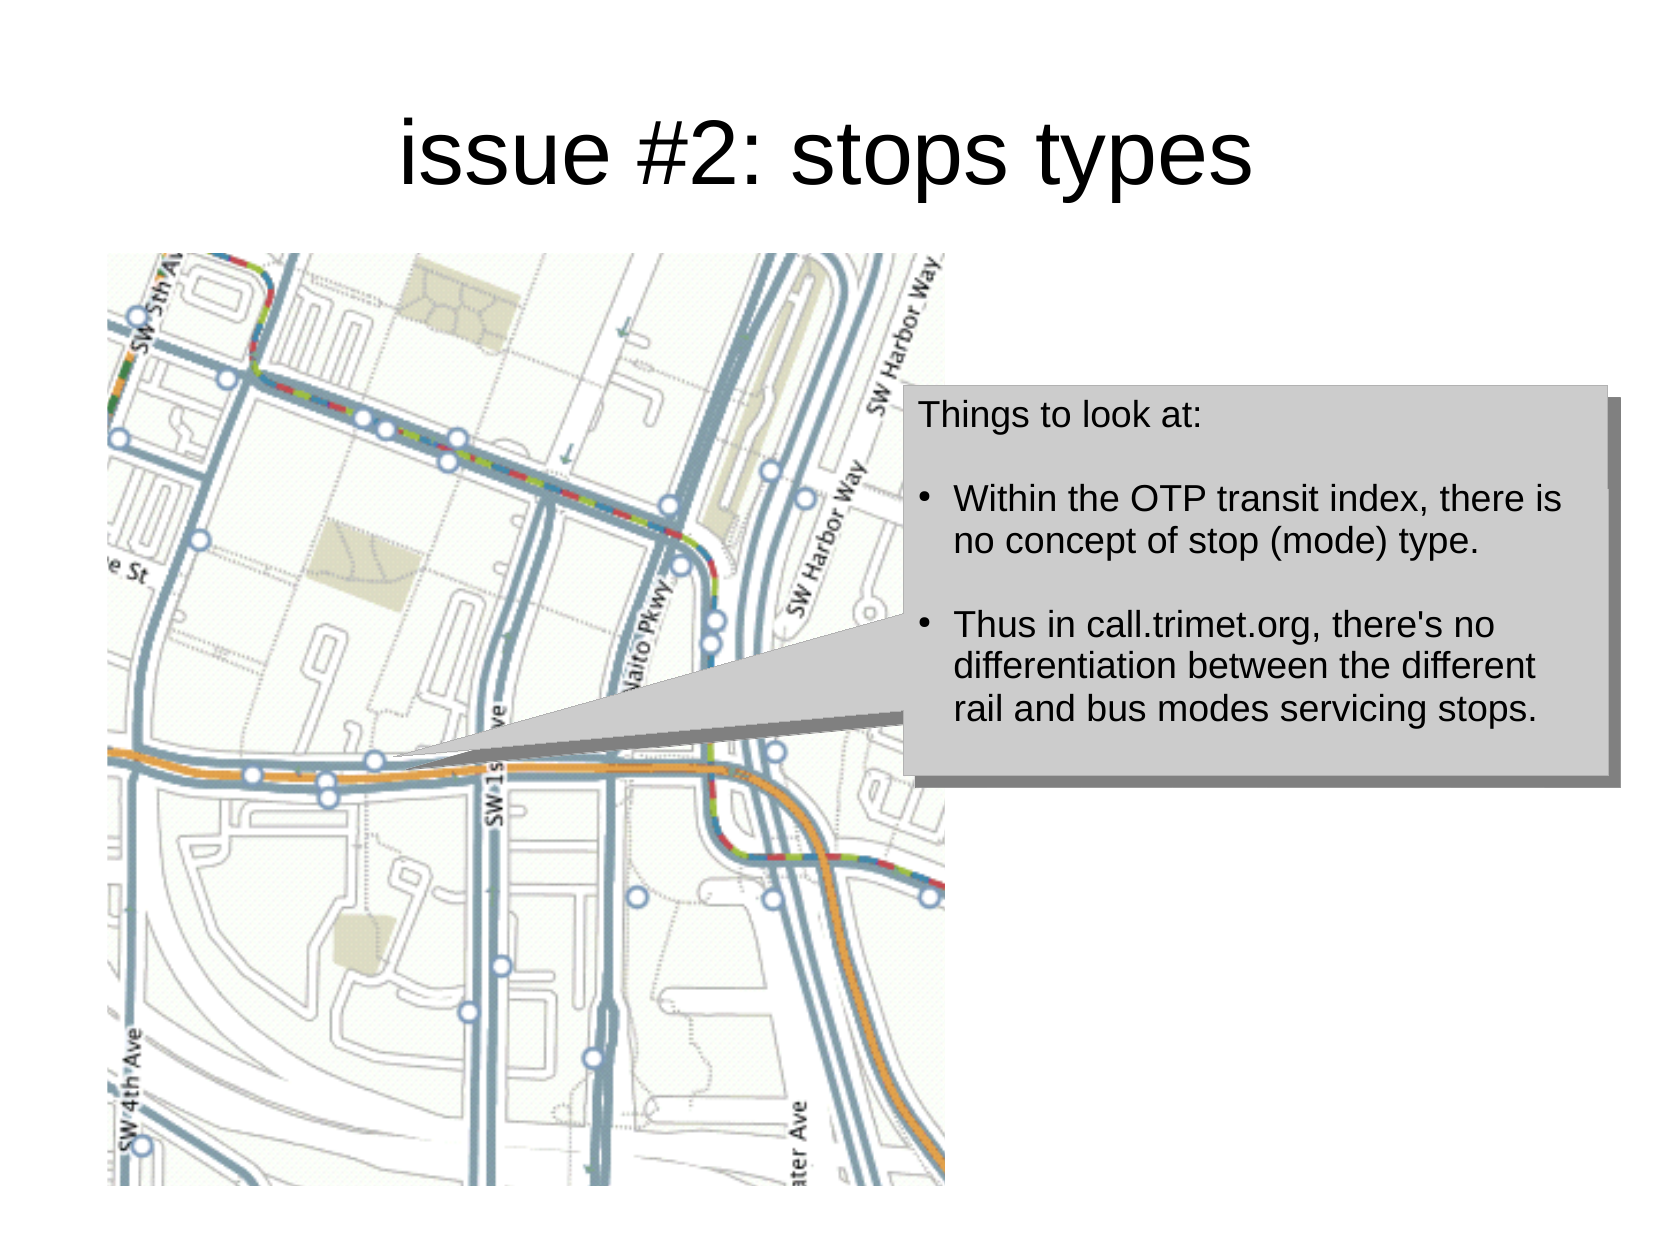

# issue #2: stops types
Things to look at:
Within the OTP transit index, there is no concept of stop (mode) type.
Thus in call.trimet.org, there's no differentiation between the different rail and bus modes servicing stops.